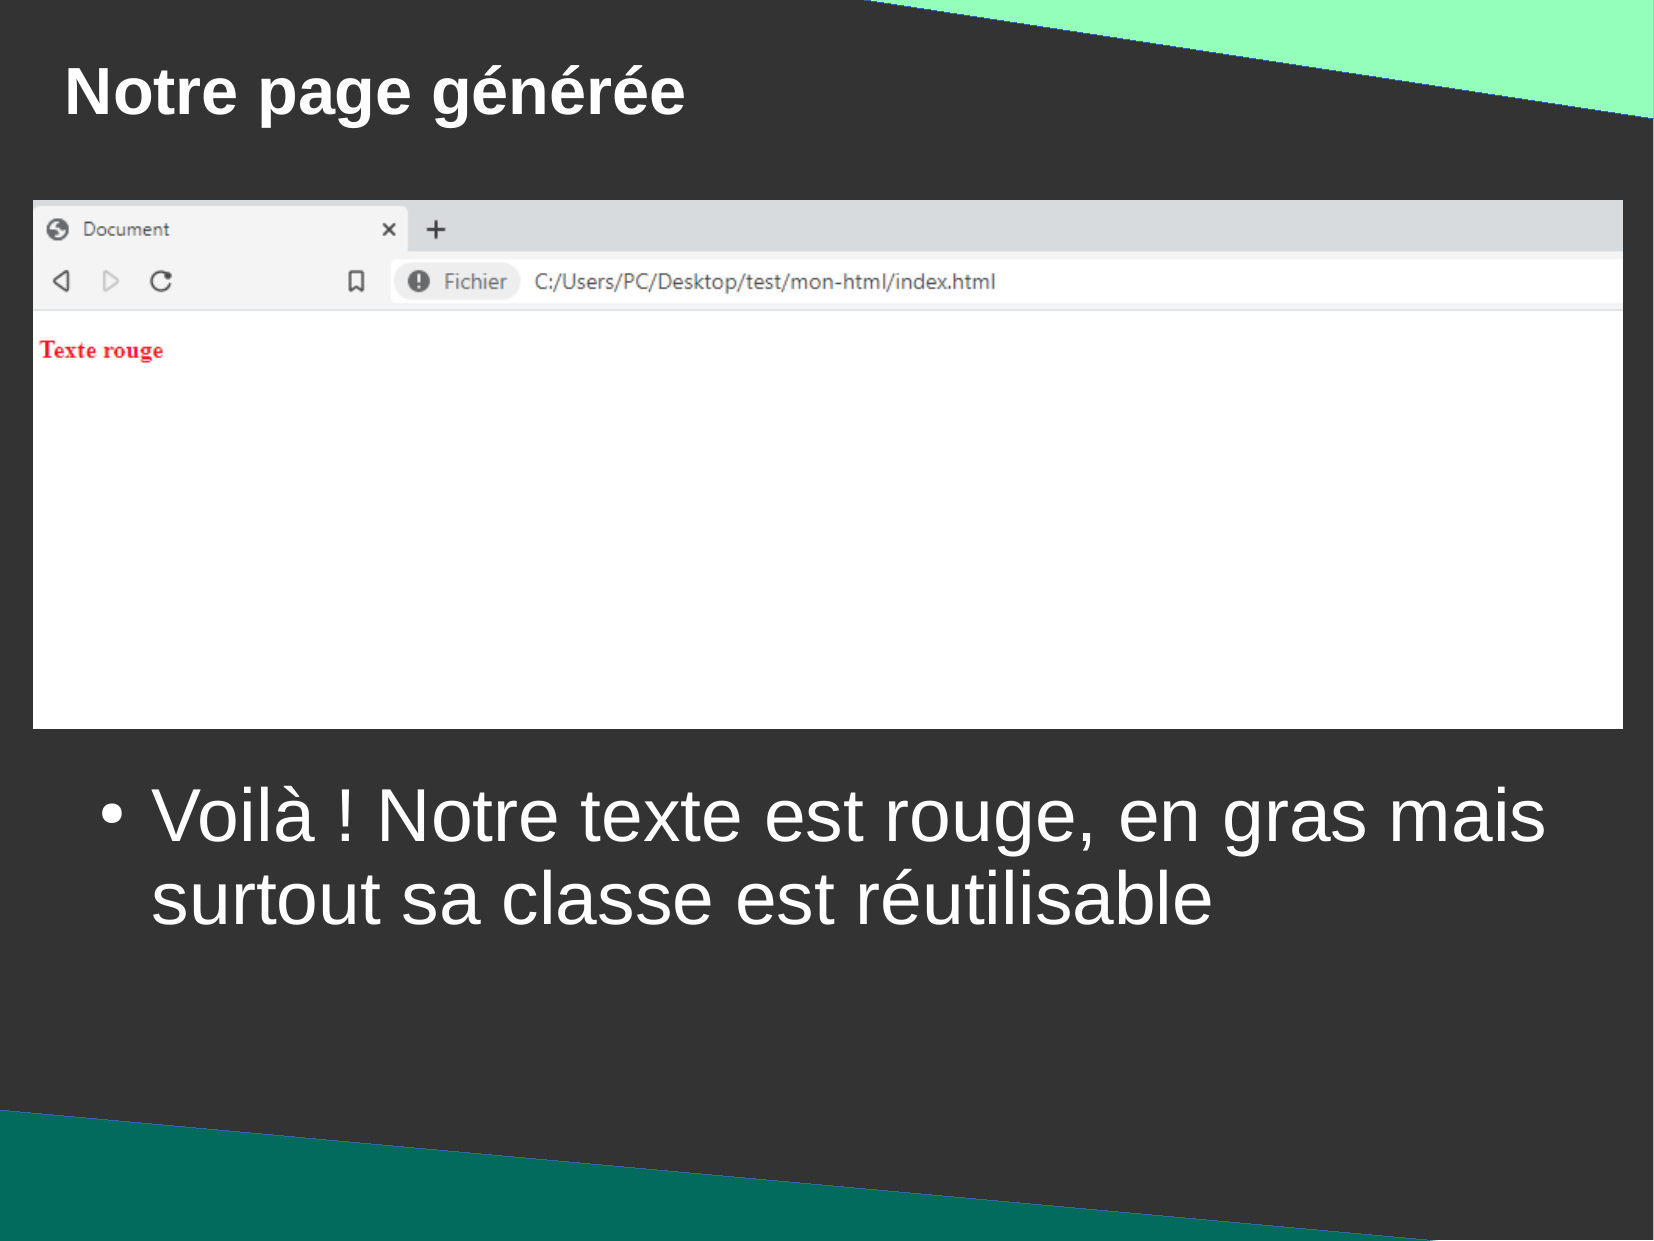

# Notre page générée
Voilà ! Notre texte est rouge, en gras mais surtout sa classe est réutilisable